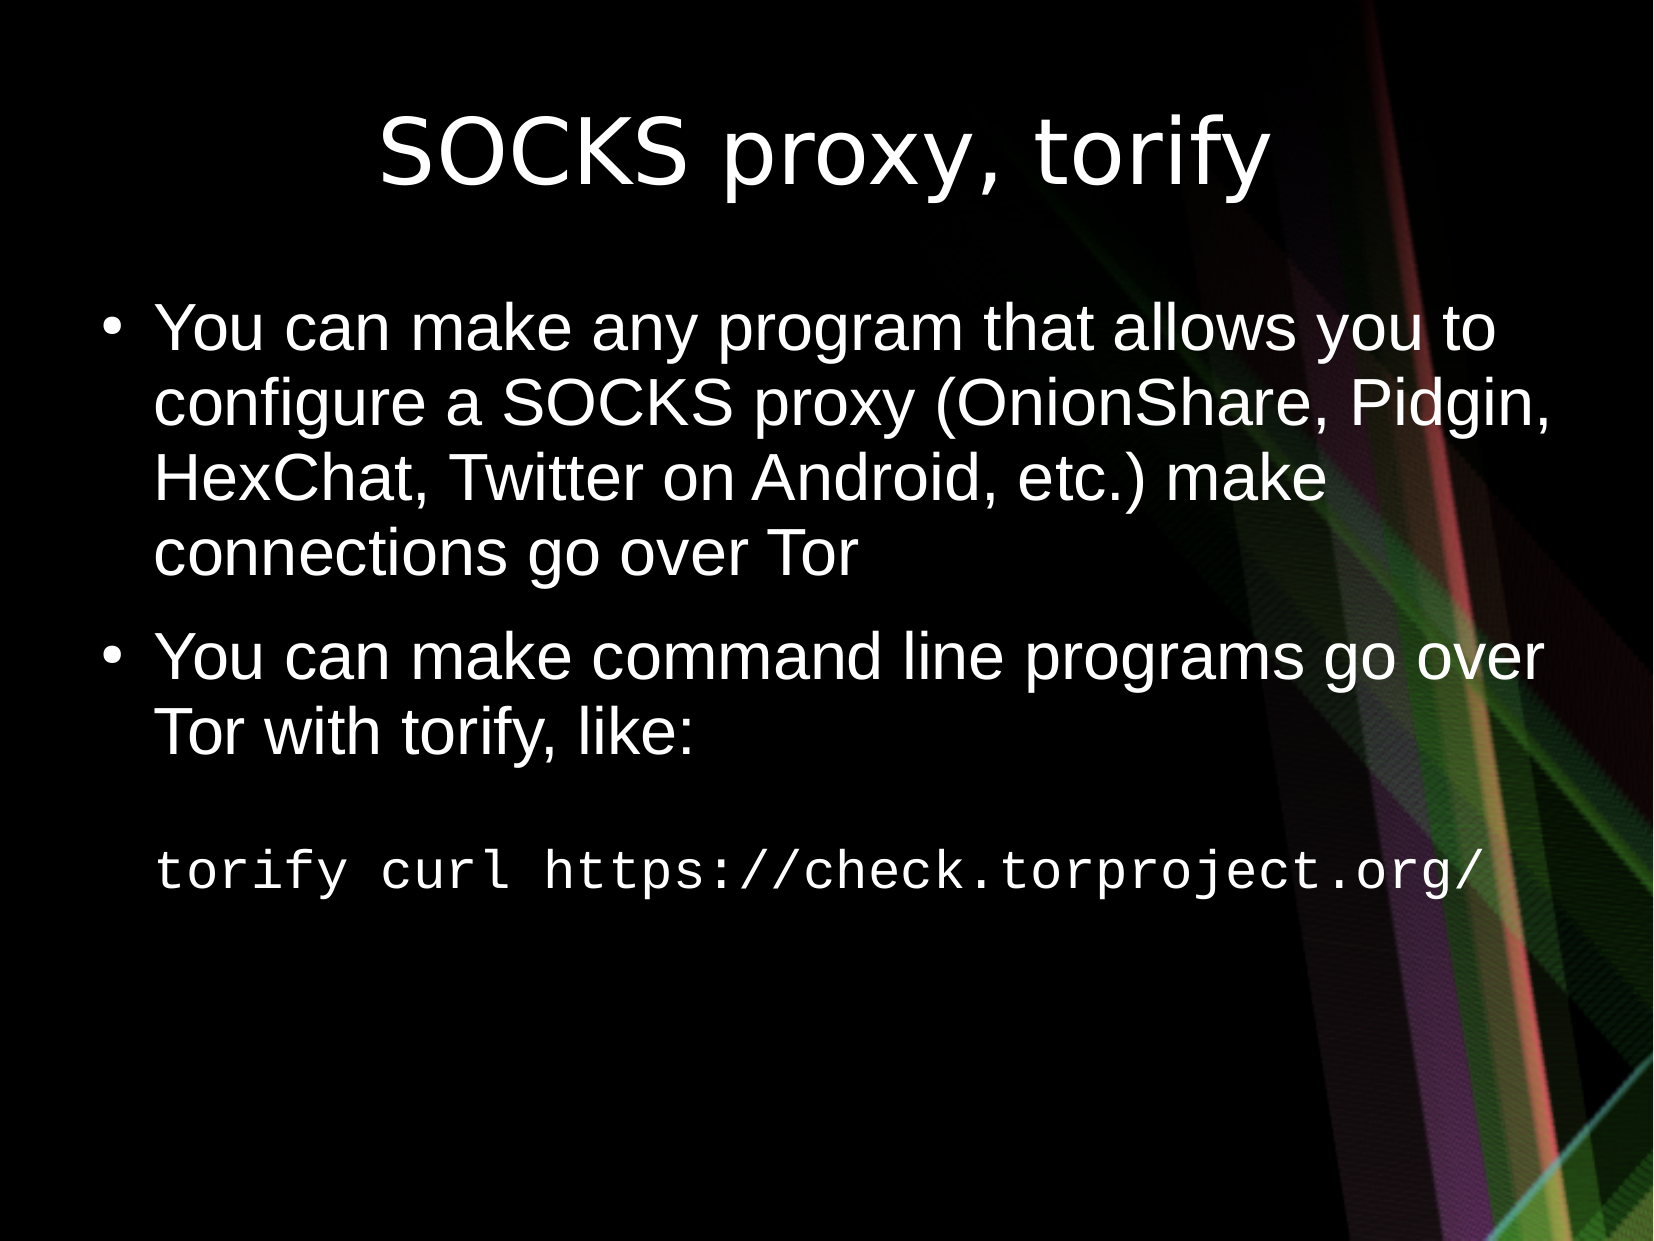

# SOCKS proxy, torify
You can make any program that allows you to configure a SOCKS proxy (OnionShare, Pidgin, HexChat, Twitter on Android, etc.) make connections go over Tor
You can make command line programs go over Tor with torify, like:
torify curl https://check.torproject.org/